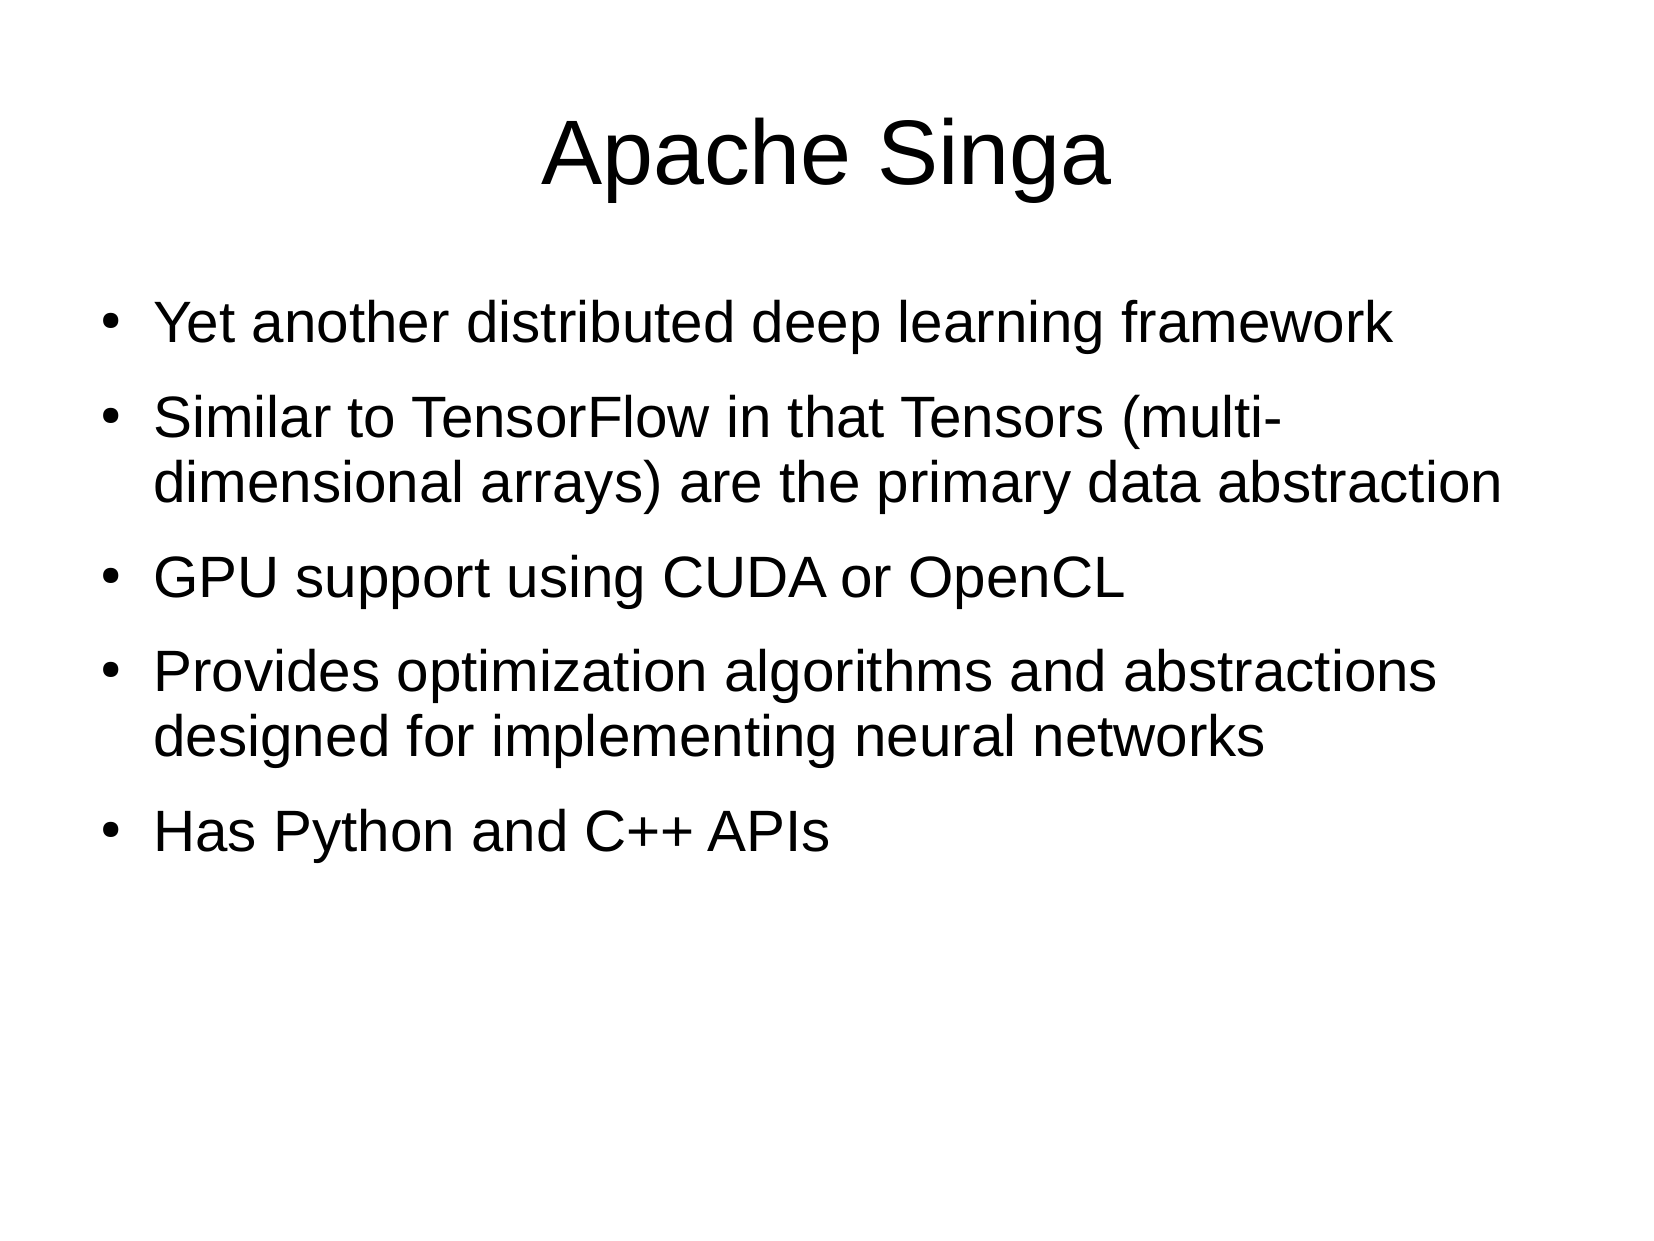

# Apache Singa
Yet another distributed deep learning framework
Similar to TensorFlow in that Tensors (multi-dimensional arrays) are the primary data abstraction
GPU support using CUDA or OpenCL
Provides optimization algorithms and abstractions designed for implementing neural networks
Has Python and C++ APIs